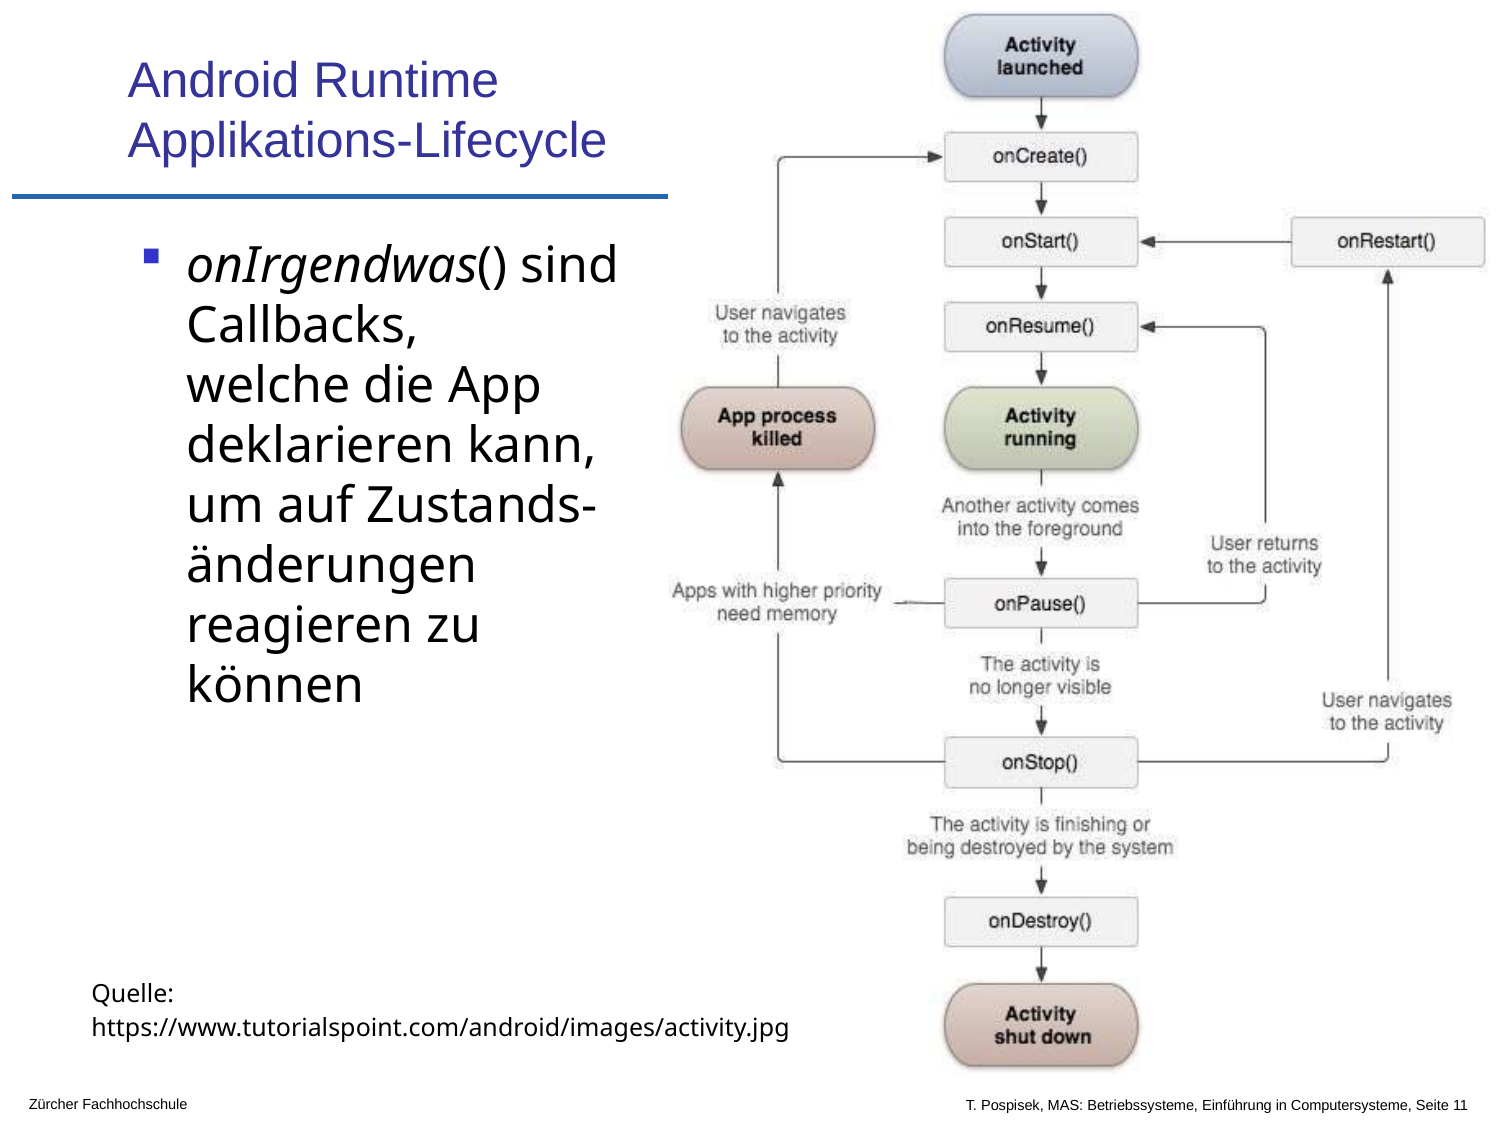

# Android Runtime Applikations-Lifecycle
onIrgendwas() sind Callbacks,
welche die App deklarieren kann, um auf Zustands-
änderungen reagieren zu können
Quelle:
https://www.tutorialspoint.com/android/images/activity.jpg